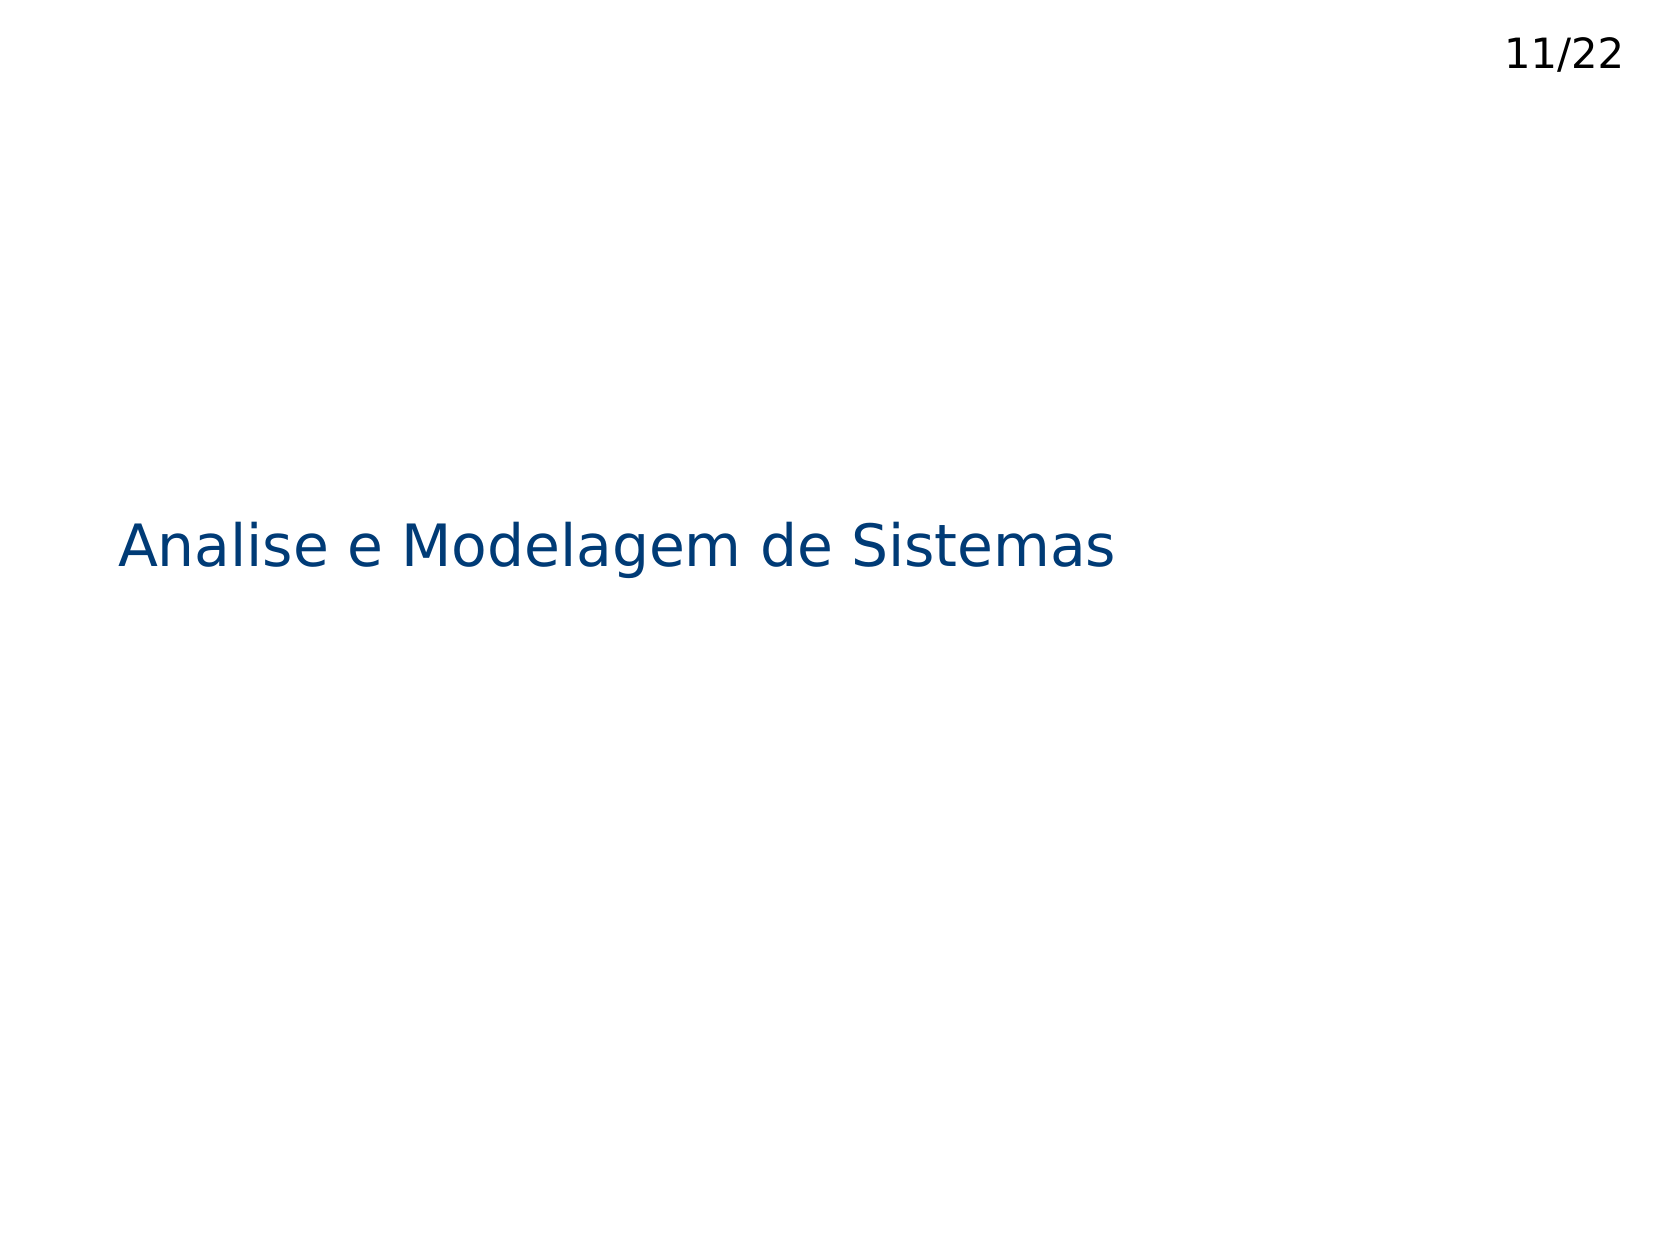

11
# Analise e Modelagem de Sistemas